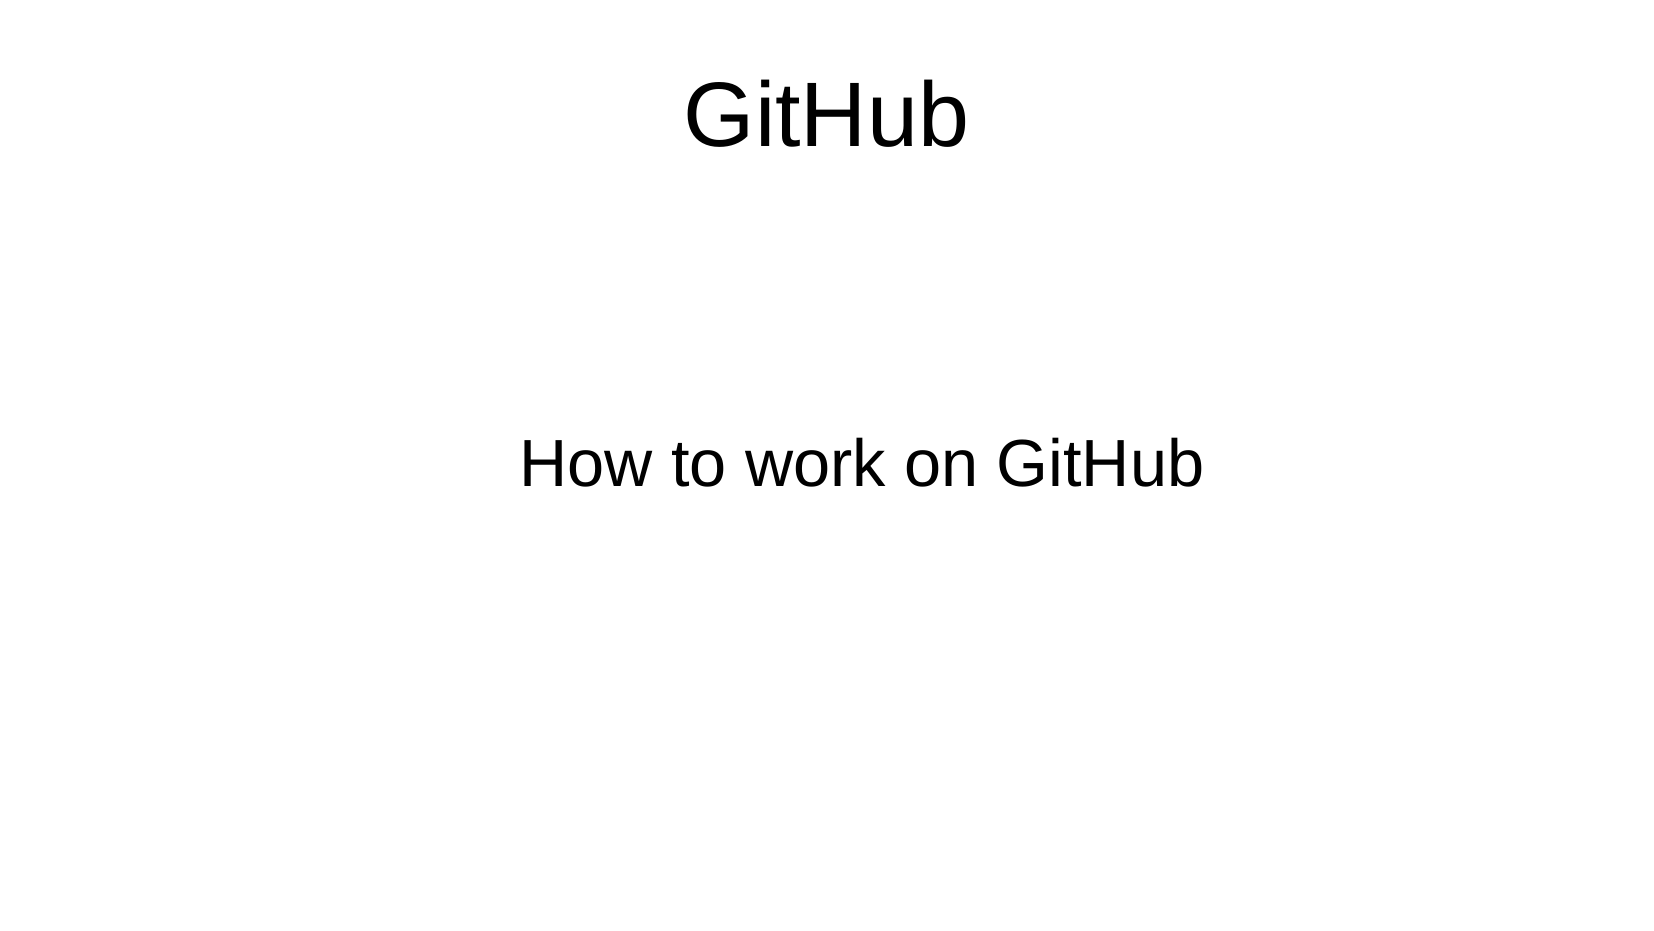

# GitHub
How to work on GitHub